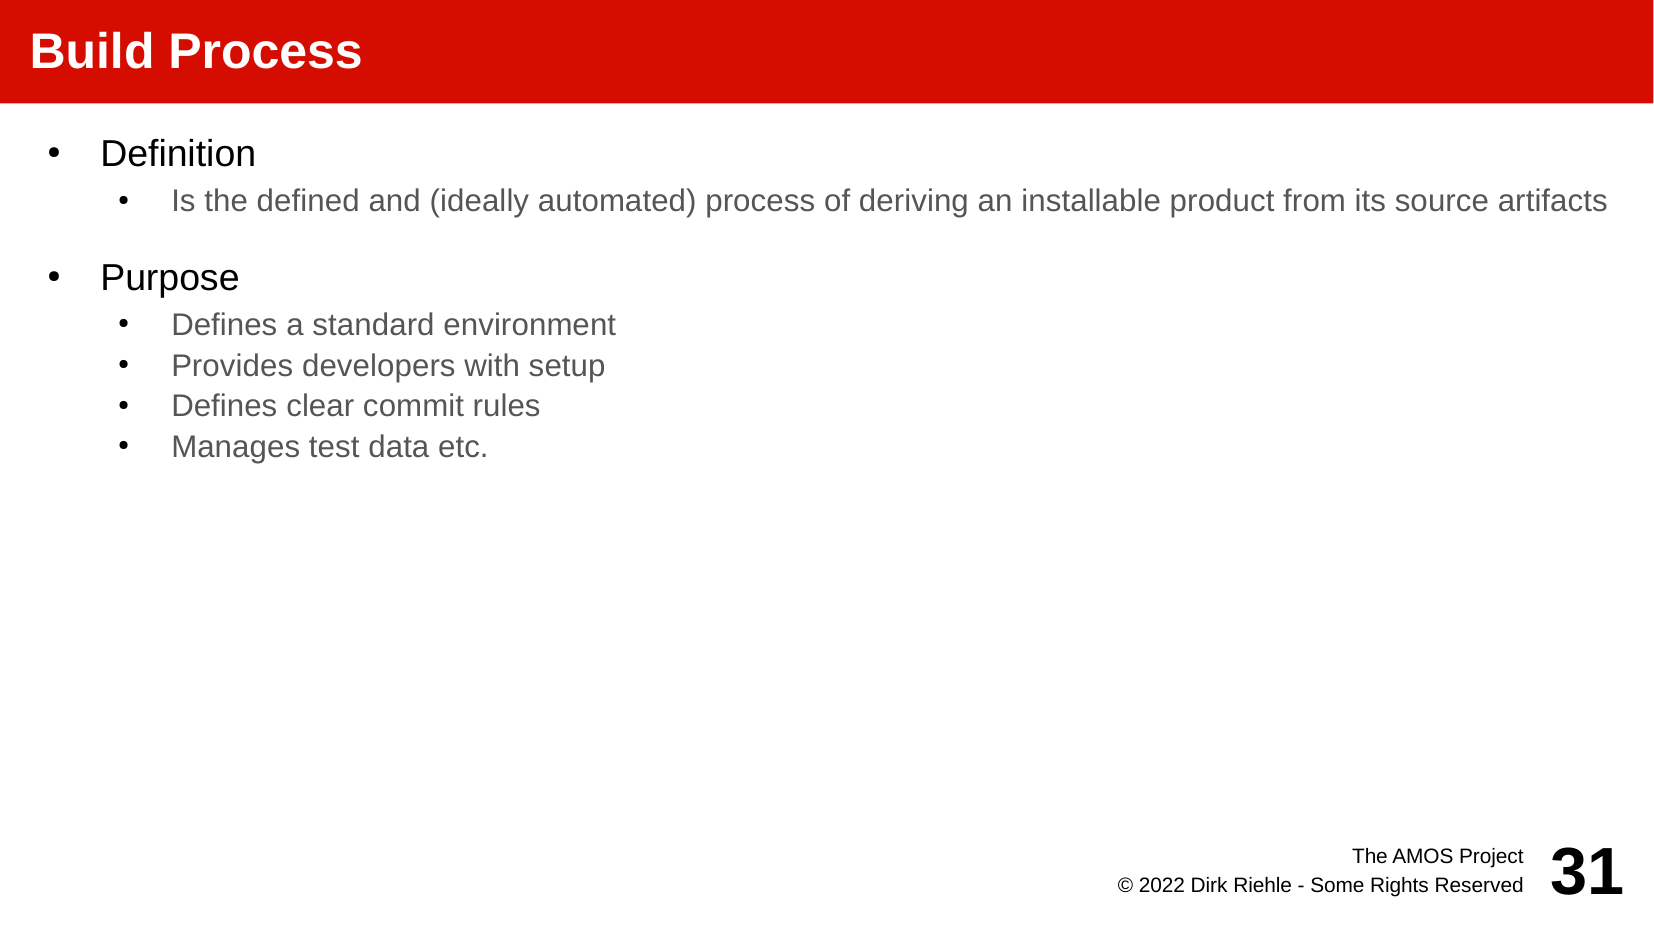

# Build Process
Definition
Is the defined and (ideally automated) process of deriving an installable product from its source artifacts
Purpose
Defines a standard environment
Provides developers with setup
Defines clear commit rules
Manages test data etc.
The AMOS Project
31
© 2022 Dirk Riehle - Some Rights Reserved